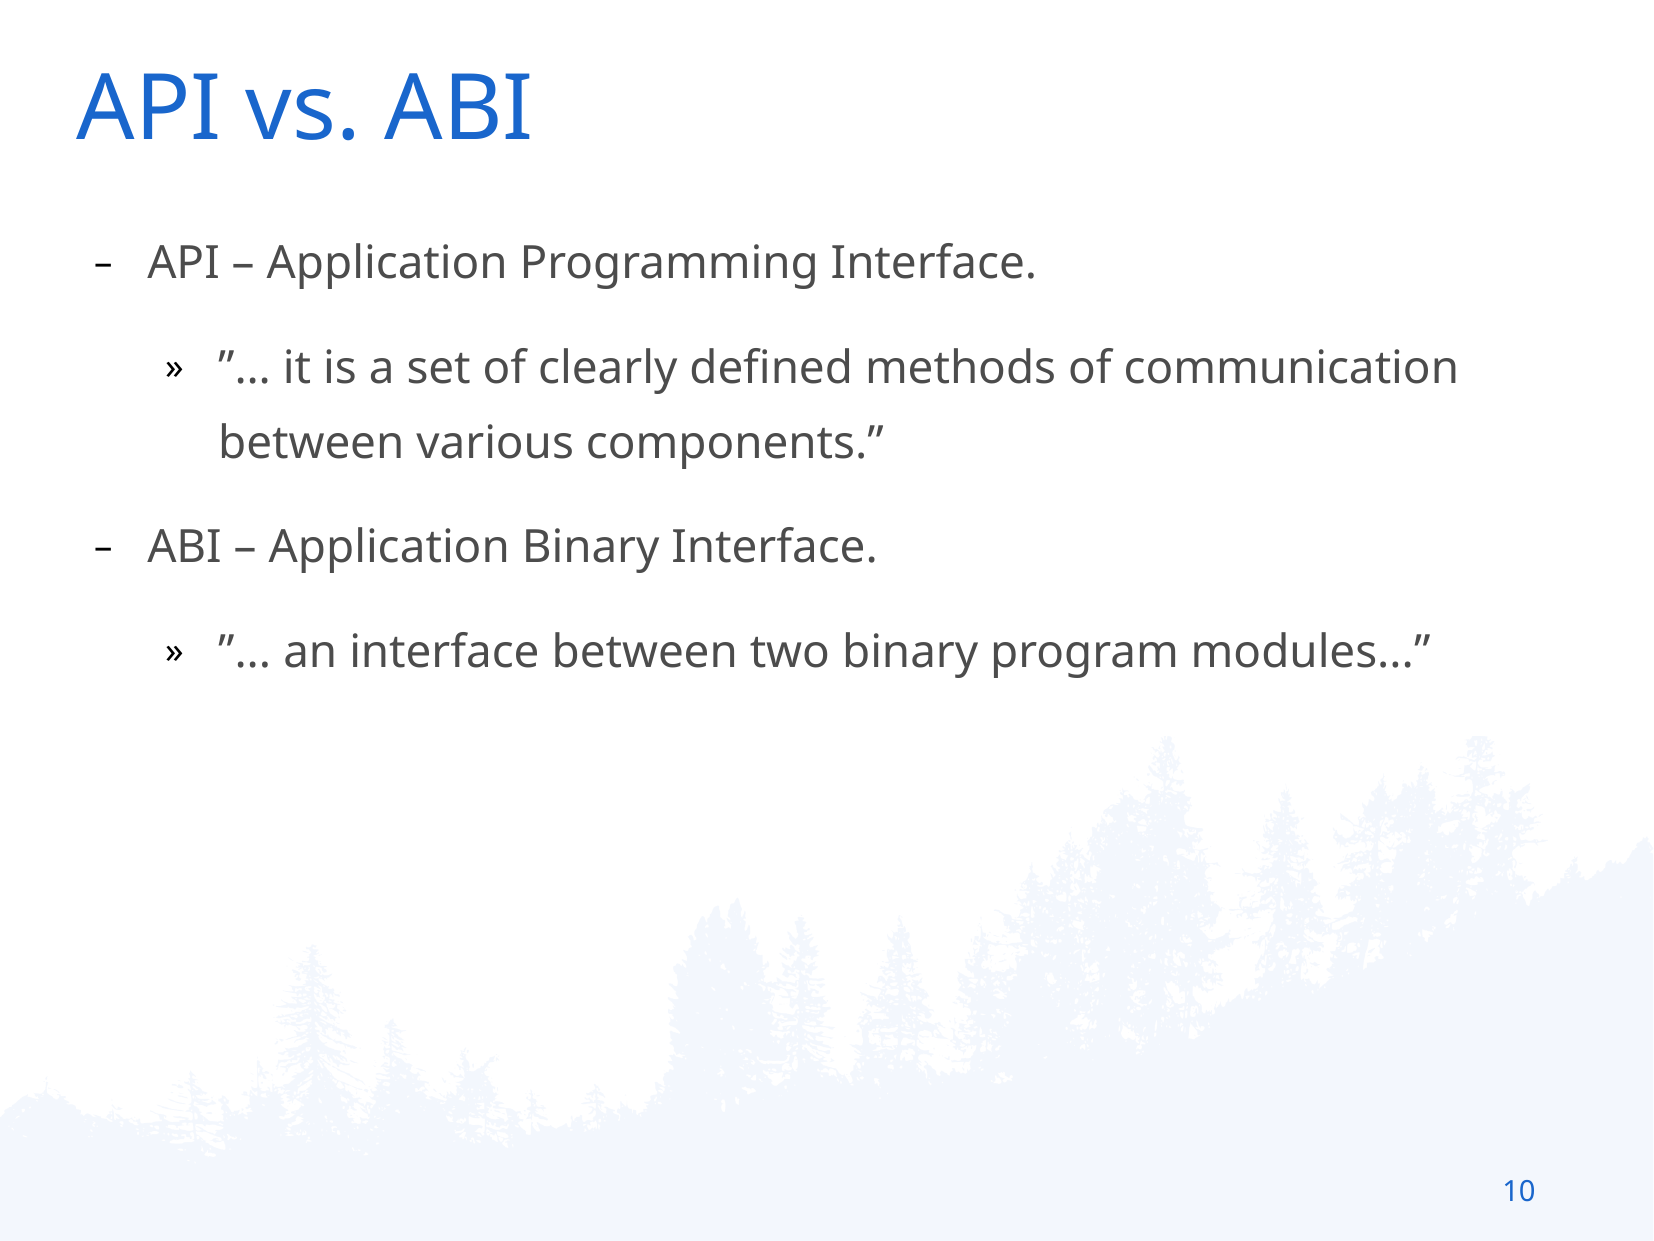

API vs. ABI
# API – Application Programming Interface.
”… it is a set of clearly defined methods of communication between various components.”
ABI – Application Binary Interface.
”... an interface between two binary program modules...”
10